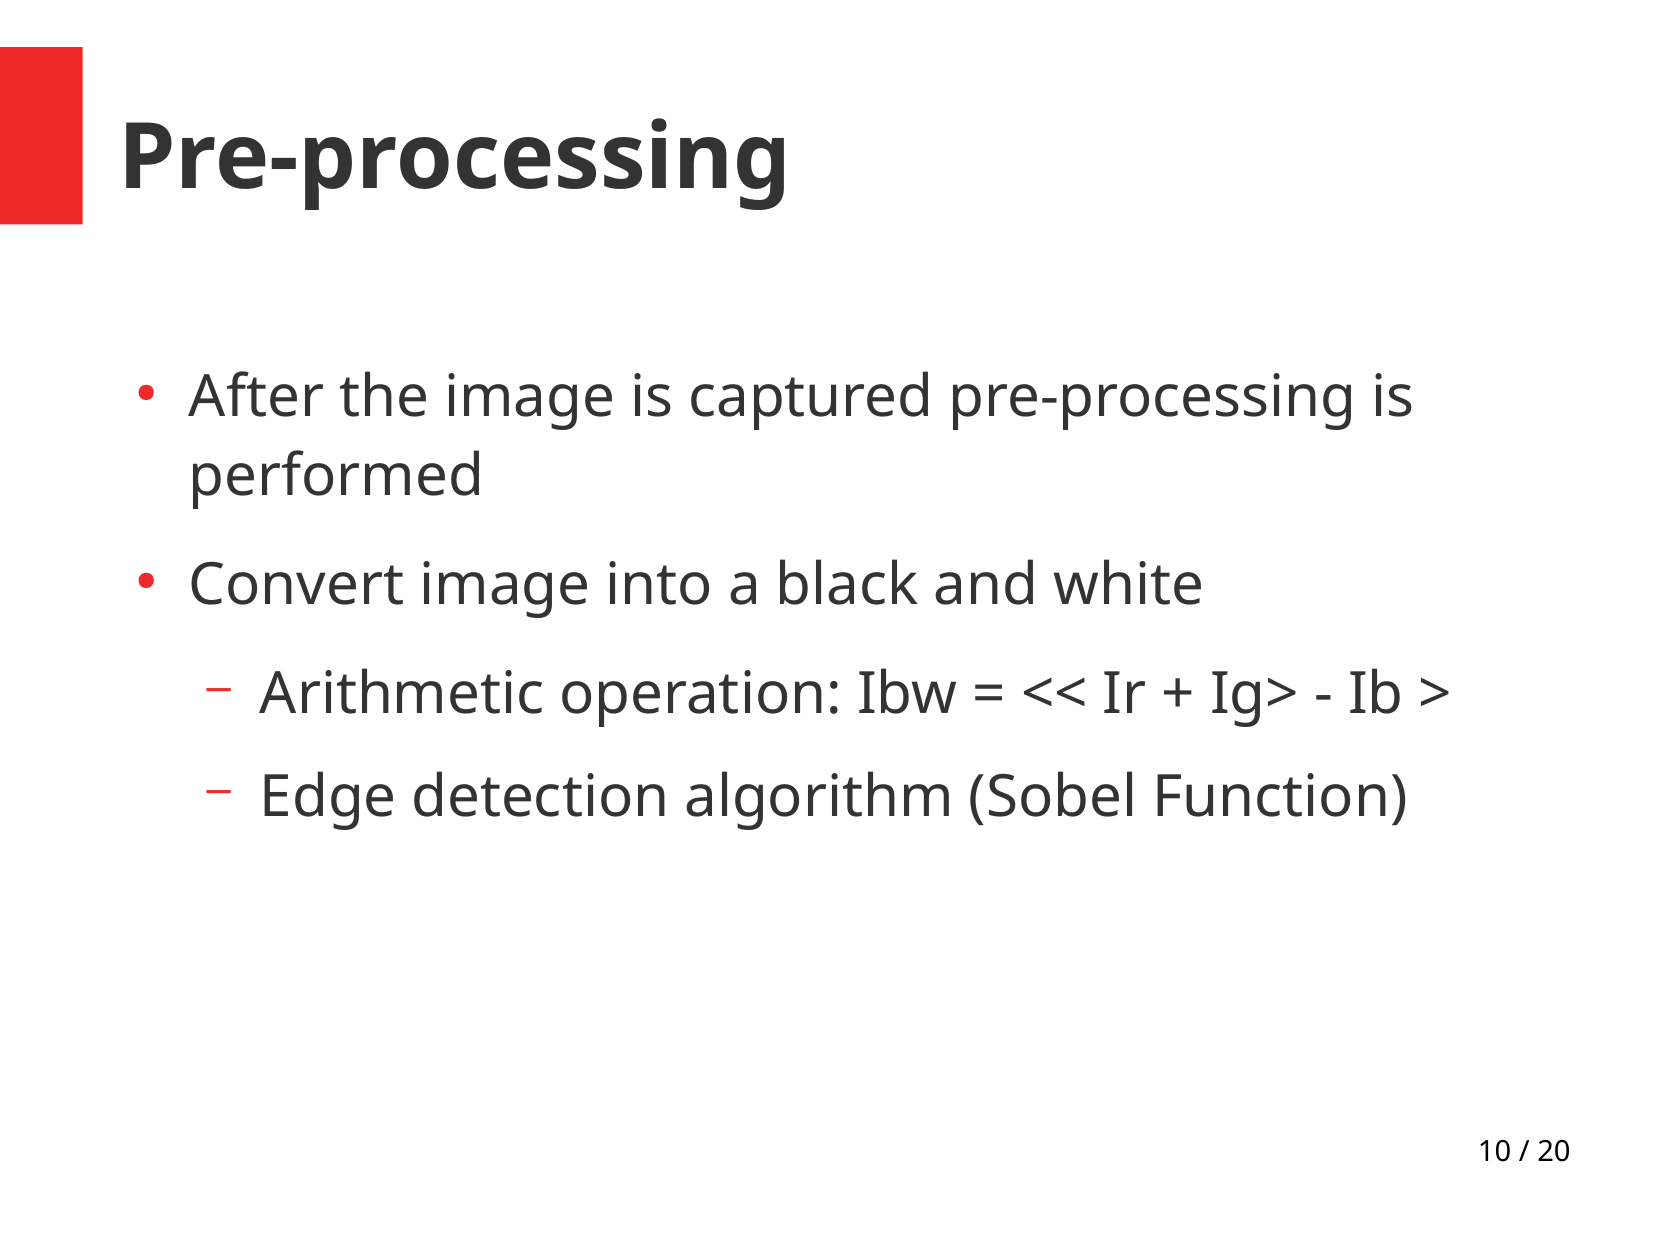

# Pre-processing
After the image is captured pre-processing is performed
Convert image into a black and white
Arithmetic operation: Ibw = << Ir + Ig> - Ib >
Edge detection algorithm (Sobel Function)
10